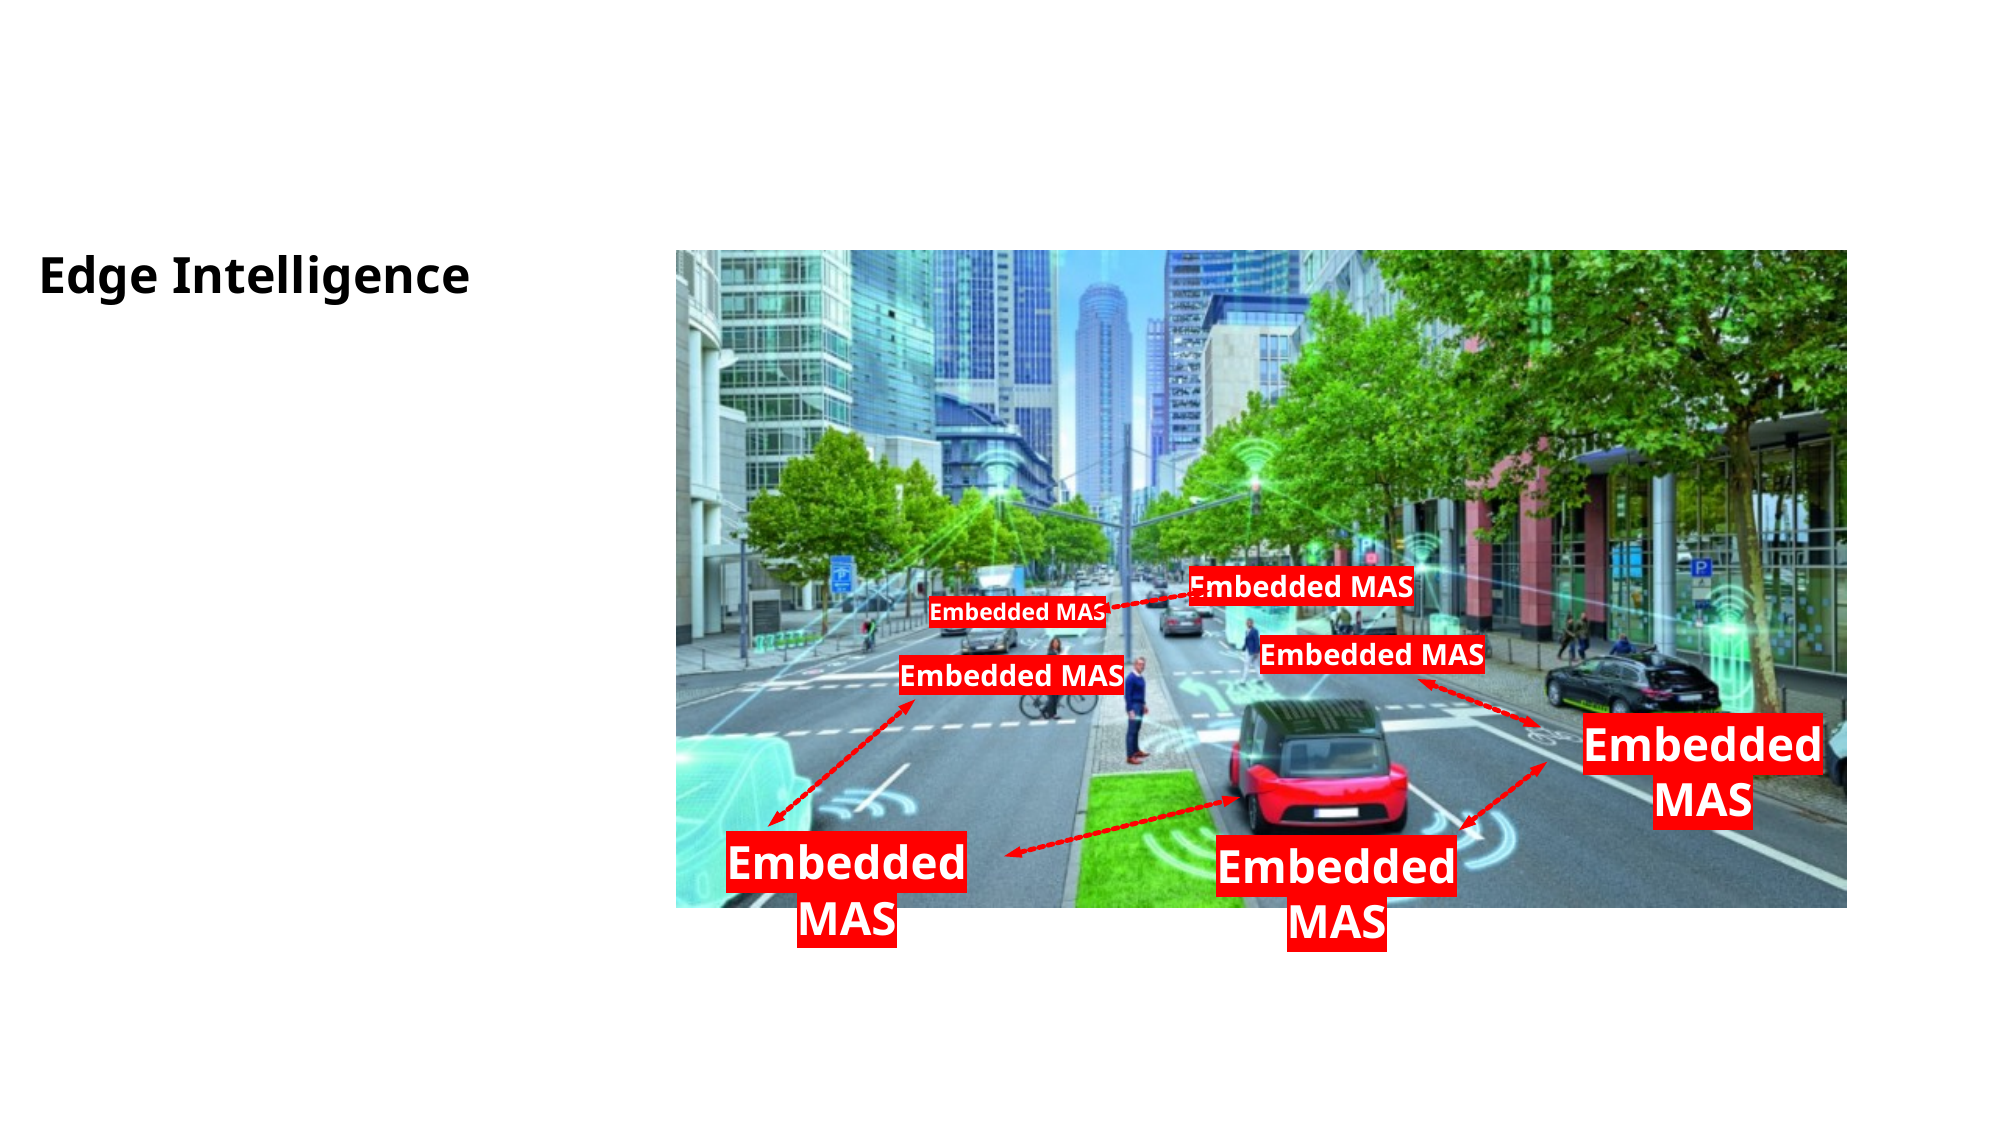

Our approach
Edge Intelligence
Embedded MAS
Embedded MAS
Embedded MAS
Embedded MAS
Embedded MAS
Embedded MAS
Embedded MAS